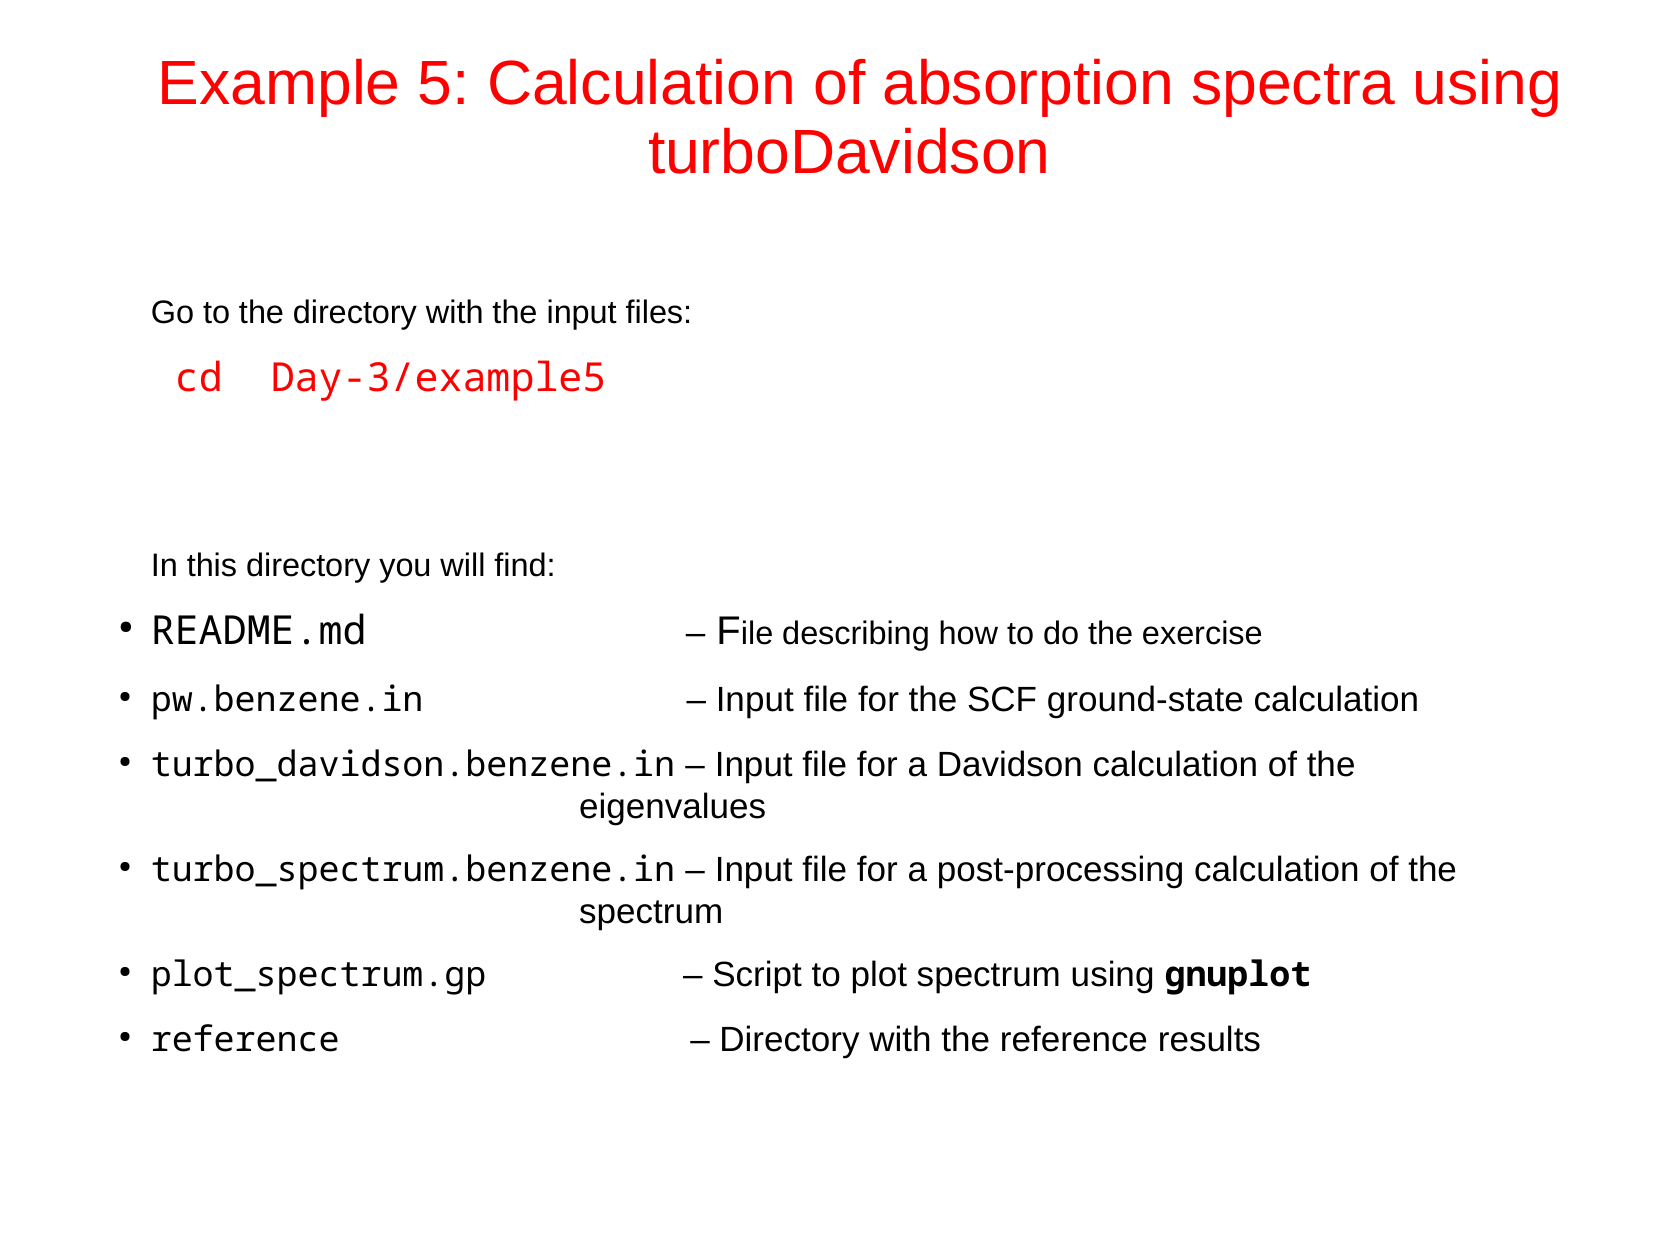

Example 5: Calculation of absorption spectra using turboDavidson
# Go to the directory with the input files:
 cd Day-3/example5
In this directory you will find:
README.md – File describing how to do the exercise
pw.benzene.in – Input file for the SCF ground-state calculation
turbo_davidson.benzene.in – Input file for a Davidson calculation of the eigenvalues
turbo_spectrum.benzene.in – Input file for a post-processing calculation of the spectrum
plot_spectrum.gp – Script to plot spectrum using gnuplot
reference – Directory with the reference results